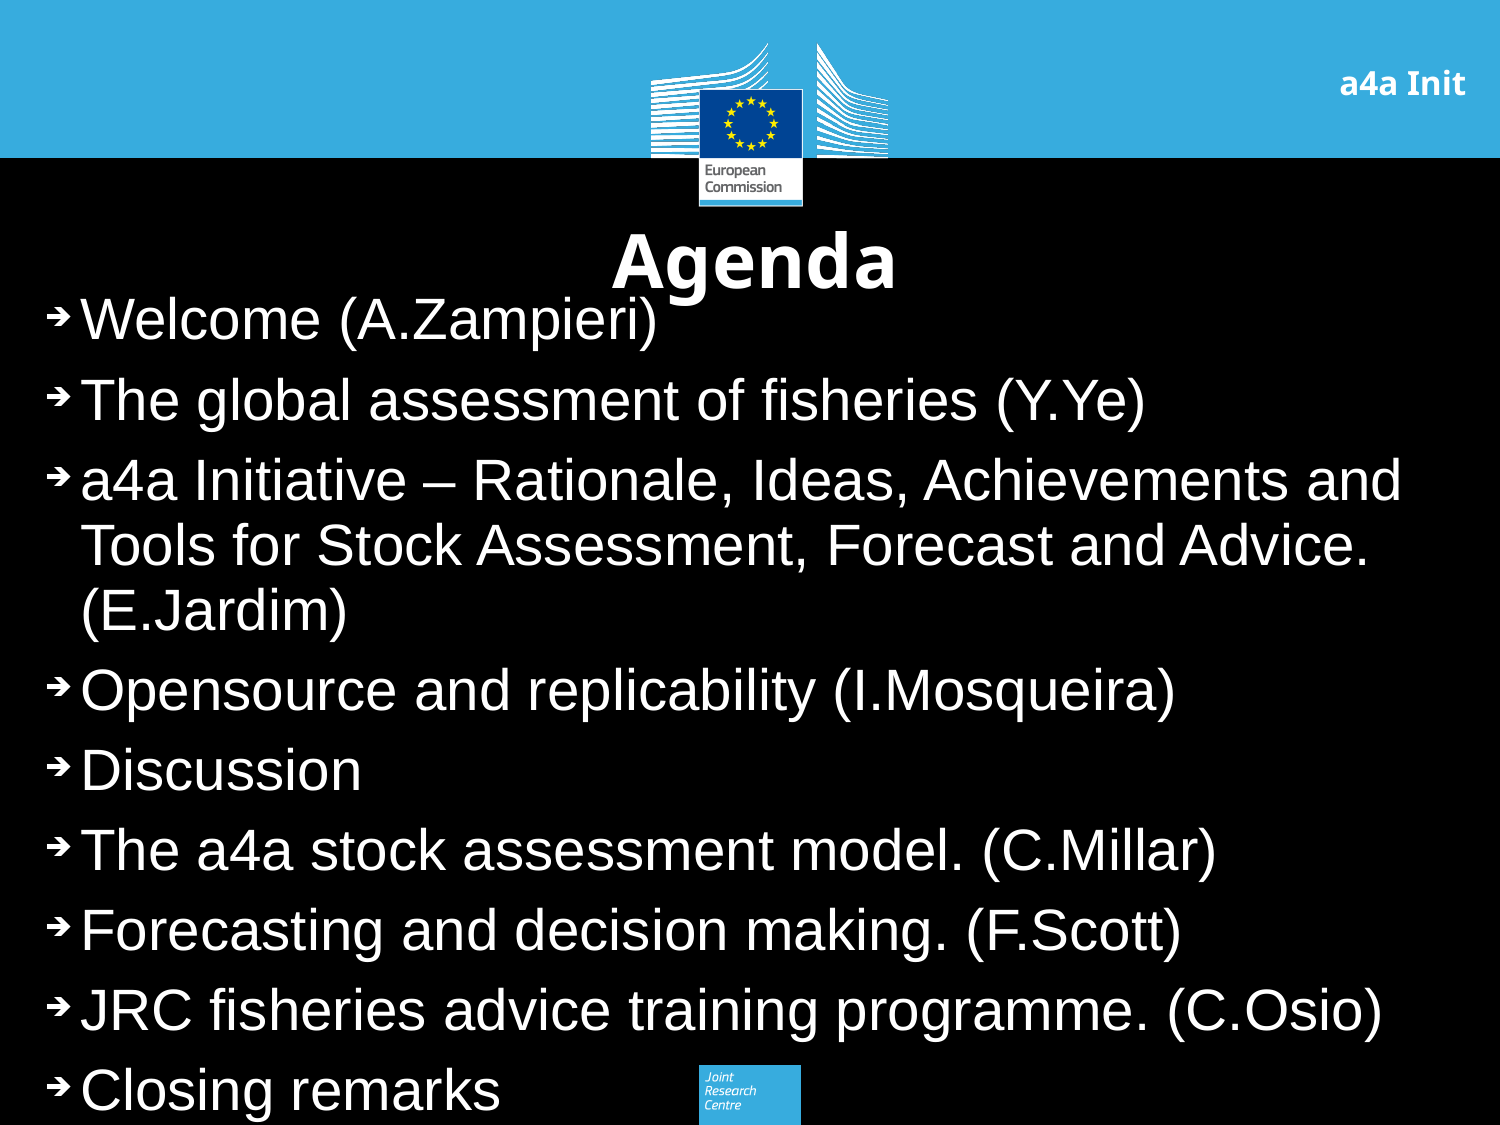

a4a Init
# Agenda
Welcome (A.Zampieri)
The global assessment of fisheries (Y.Ye)
a4a Initiative – Rationale, Ideas, Achievements and Tools for Stock Assessment, Forecast and Advice. (E.Jardim)
Opensource and replicability (I.Mosqueira)
Discussion
The a4a stock assessment model. (C.Millar)
Forecasting and decision making. (F.Scott)
JRC fisheries advice training programme. (C.Osio)
Closing remarks